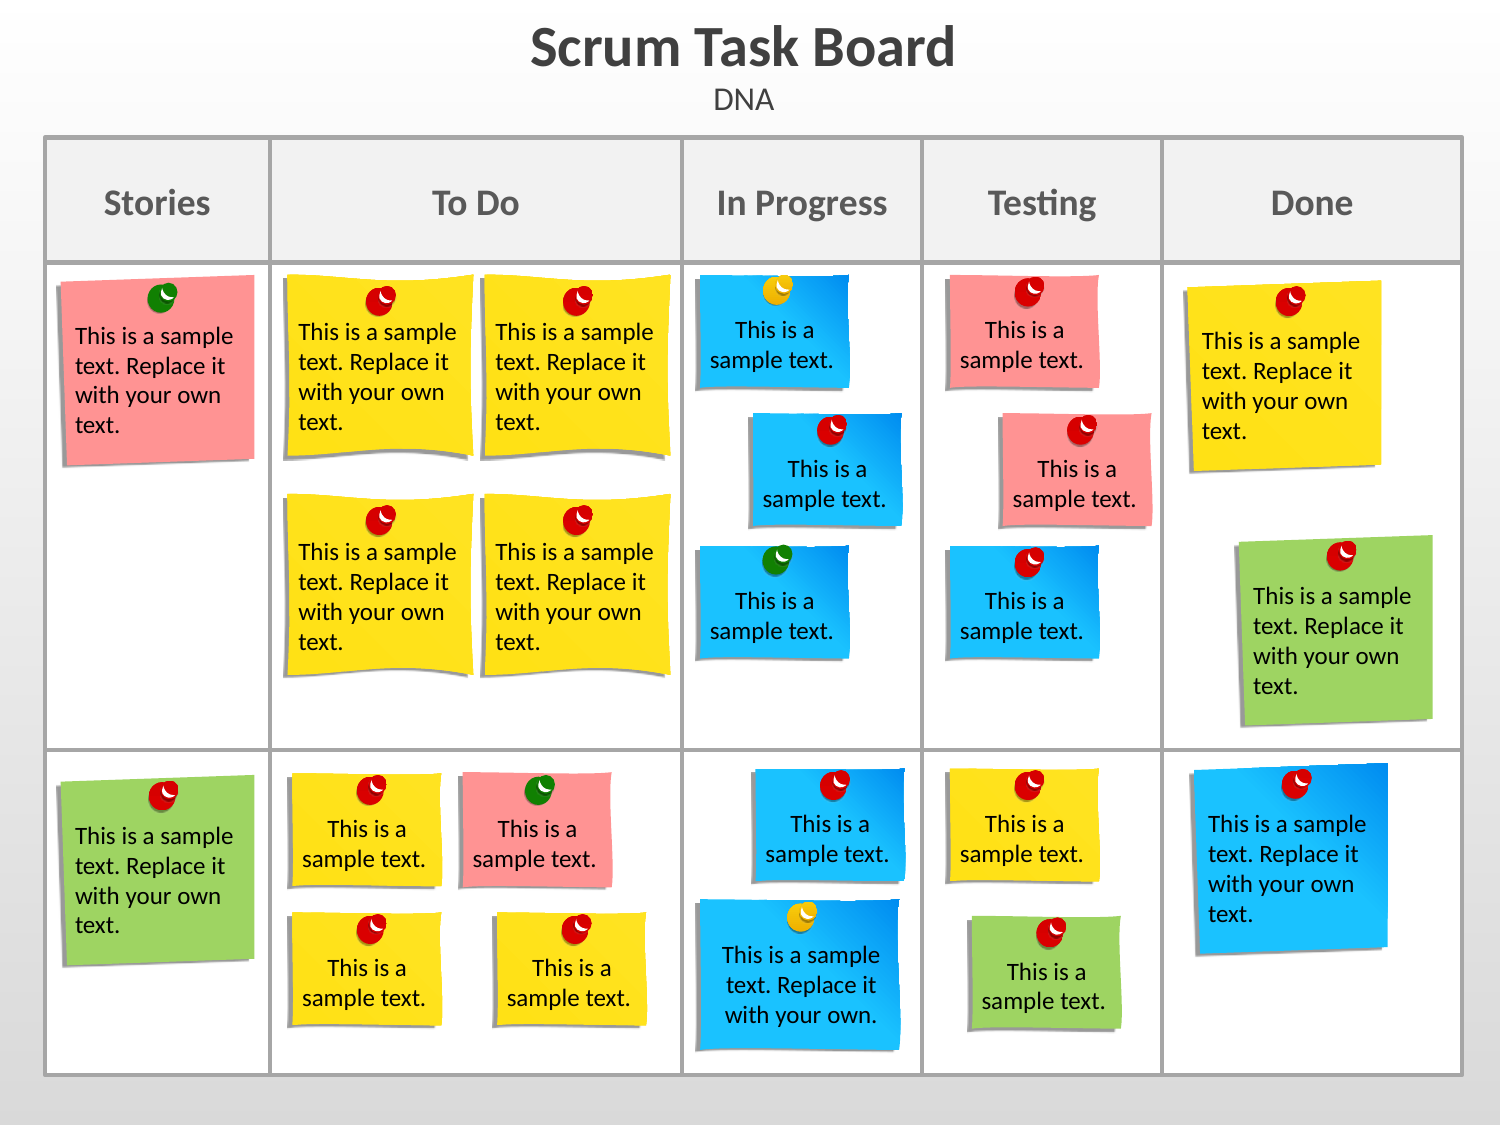

# Scrum Task Board
DNA
Stories
To Do
In Progress
Testing
Done
This is a sample text. Replace it with your own text.
This is a sample text. Replace it with your own text.
This is a sample text.
This is a sample text. Replace it with your own text.
This is a sample text.
This is a sample text. Replace it with your own text.
This is a sample text.
This is a sample text.
This is a sample text. Replace it with your own text.
This is a sample text. Replace it with your own text.
This is a sample text. Replace it with your own text.
This is a sample text.
This is a sample text.
This is a sample text. Replace it with your own text.
This is a sample text.
This is a sample text.
This is a sample text.
This is a sample text. Replace it with your own text.
This is a sample text.
This is a sample text. Replace it with your own.
This is a sample text.
This is a sample text.
This is a sample text.